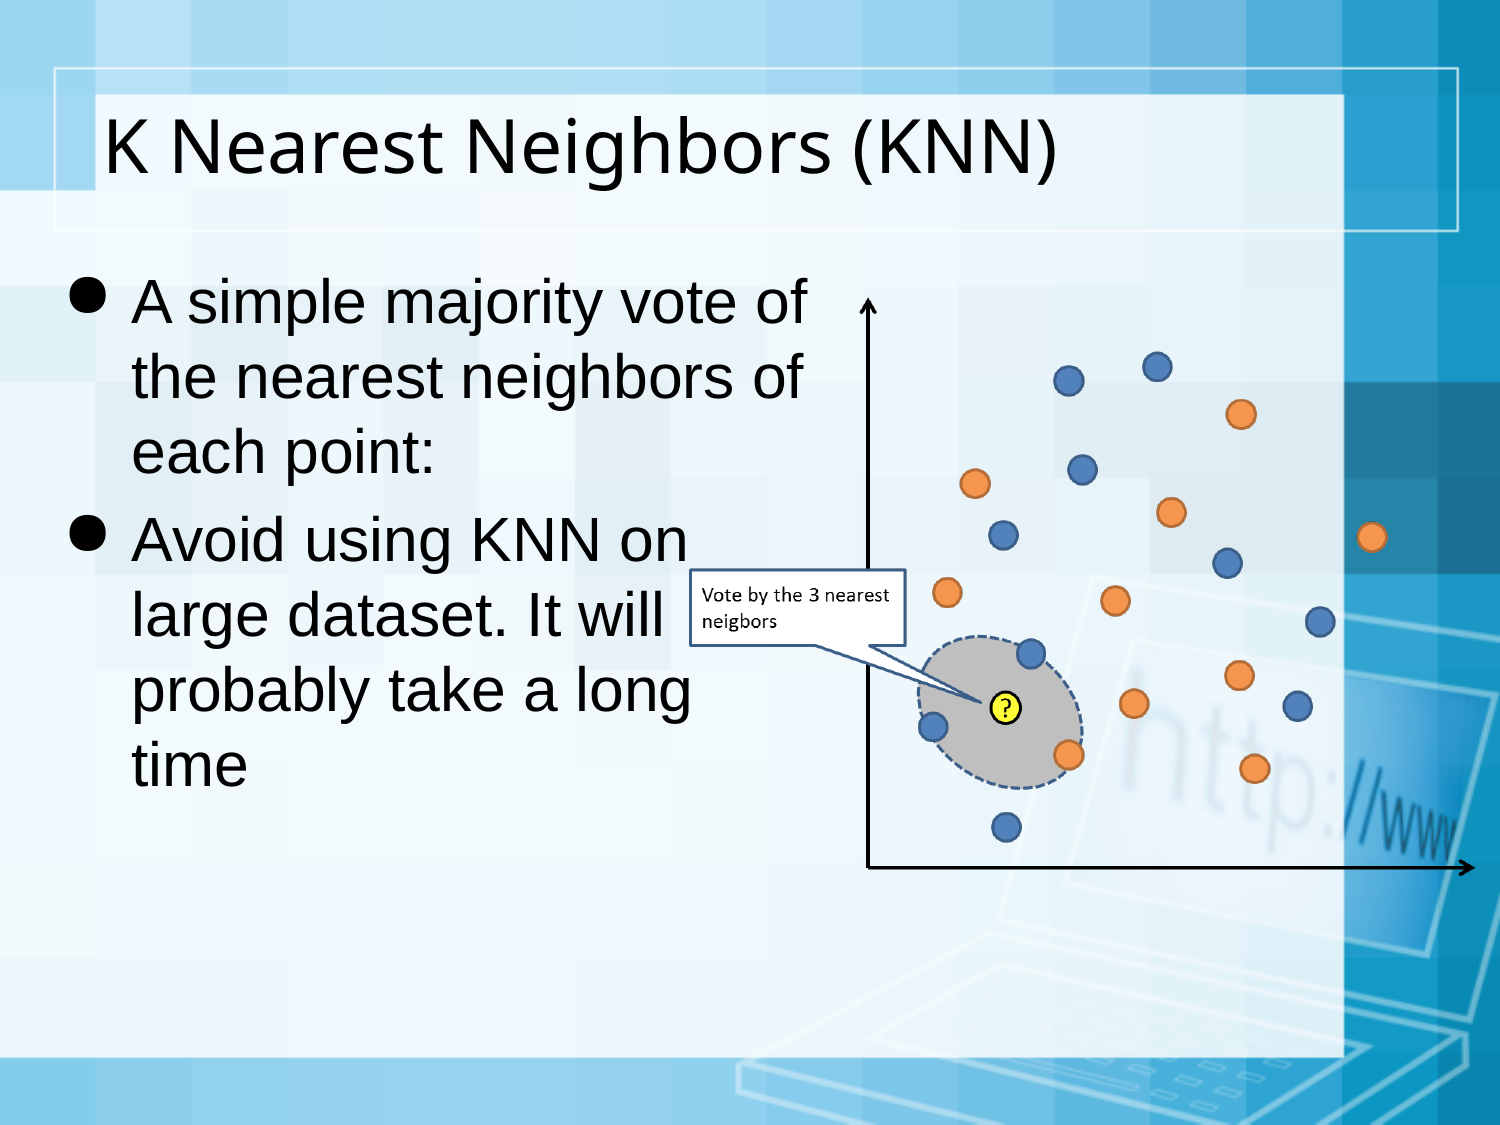

# K Nearest Neighbors (KNN)
A simple majority vote of the nearest neighbors of each point:
Avoid using KNN on large dataset. It will probably take a long time